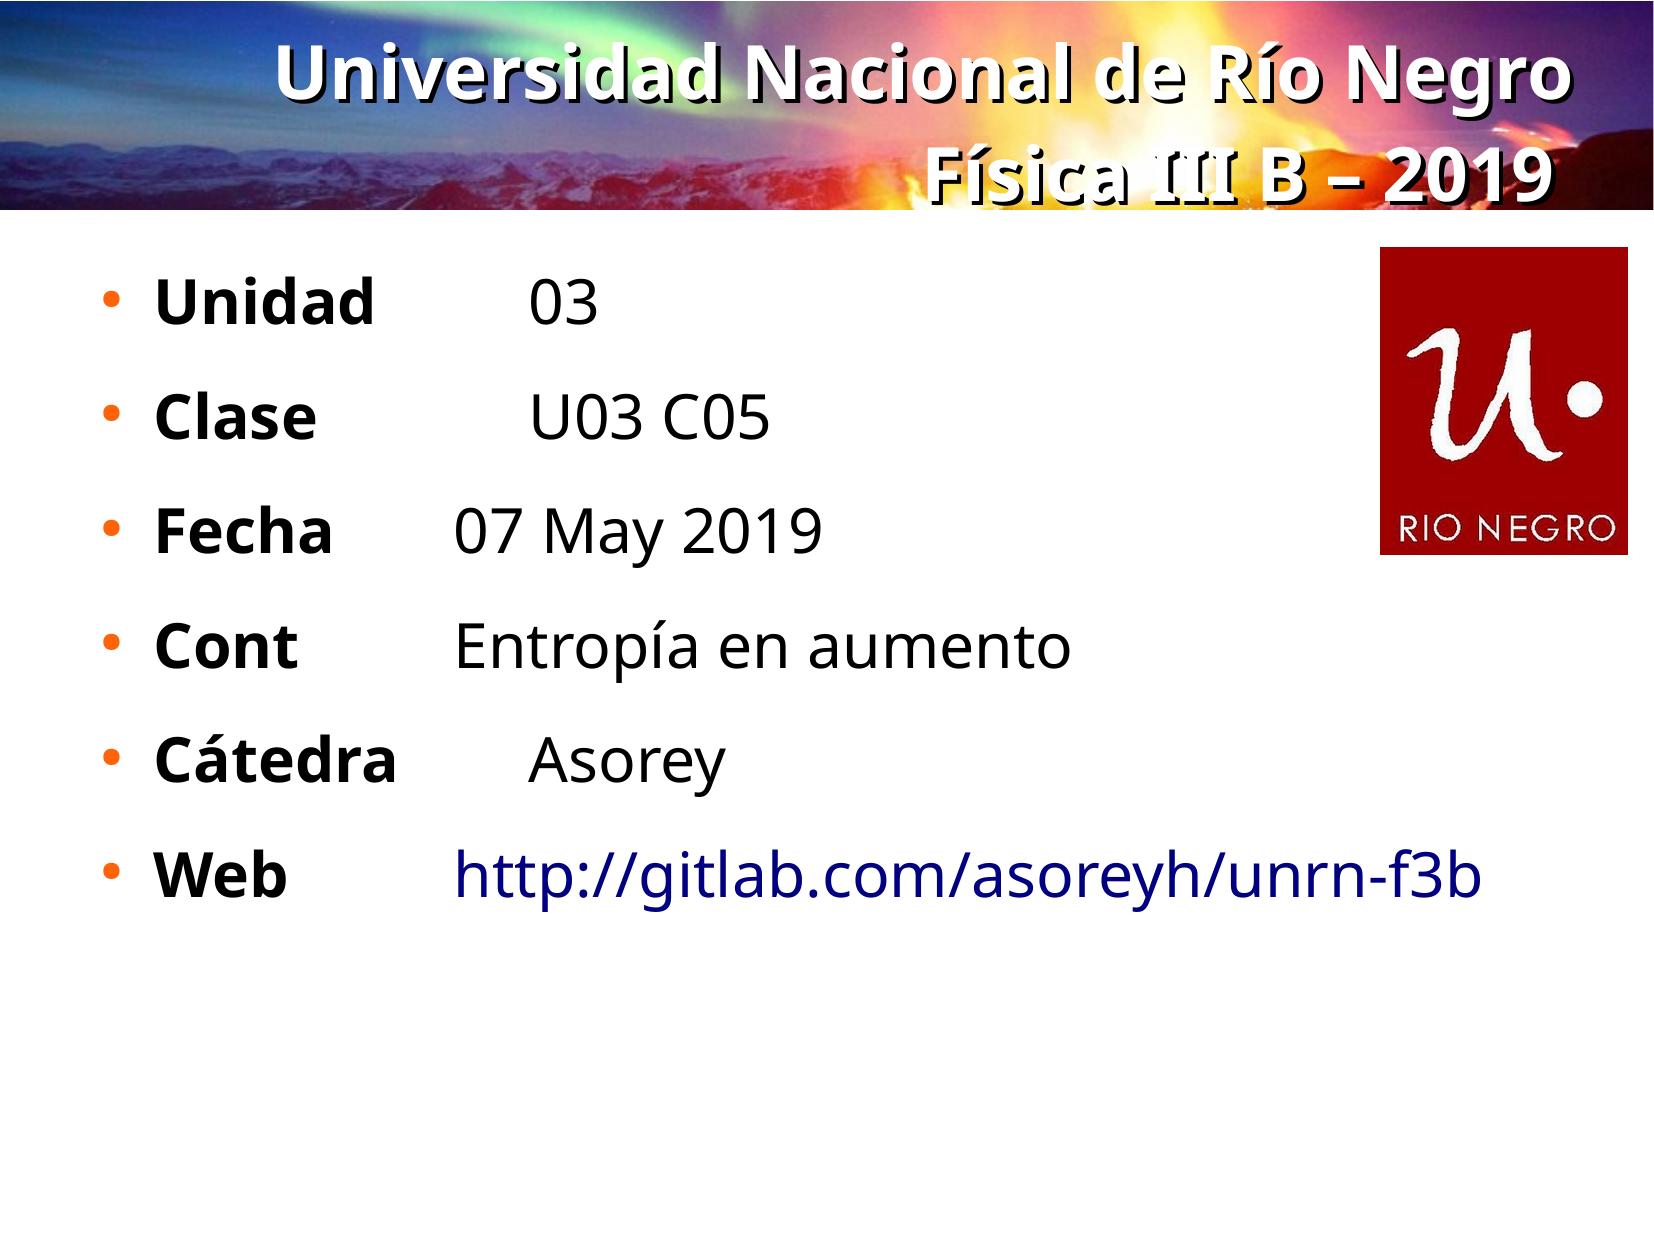

# Universidad Nacional de Río Negro Física III B – 2019
Unidad 		03
Clase			U03 C05
Fecha		07 May 2019
Cont			Entropía en aumento
Cátedra		Asorey
Web			http://gitlab.com/asoreyh/unrn-f3b